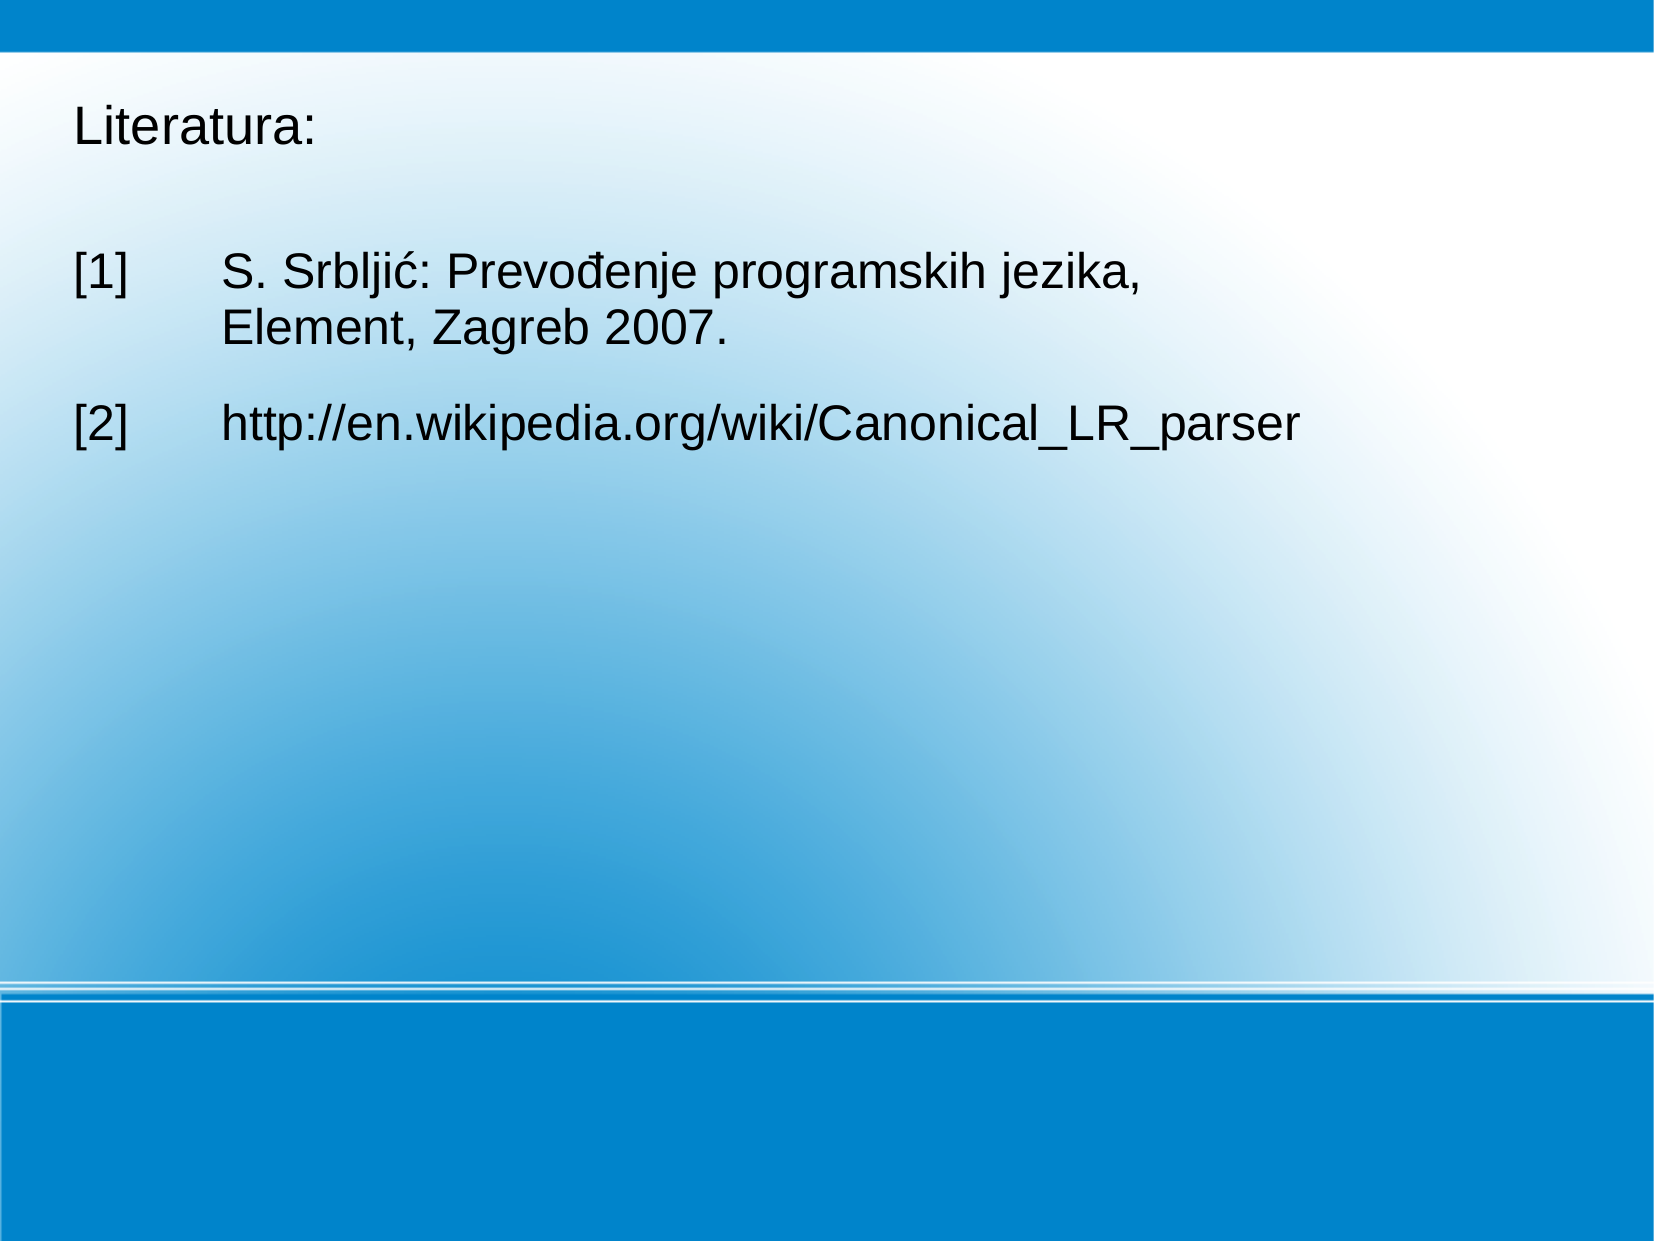

Literatura:
[1]		S. Srbljić: Prevođenje programskih jezika,
		Element, Zagreb 2007.
[2]		http://en.wikipedia.org/wiki/Canonical_LR_parser